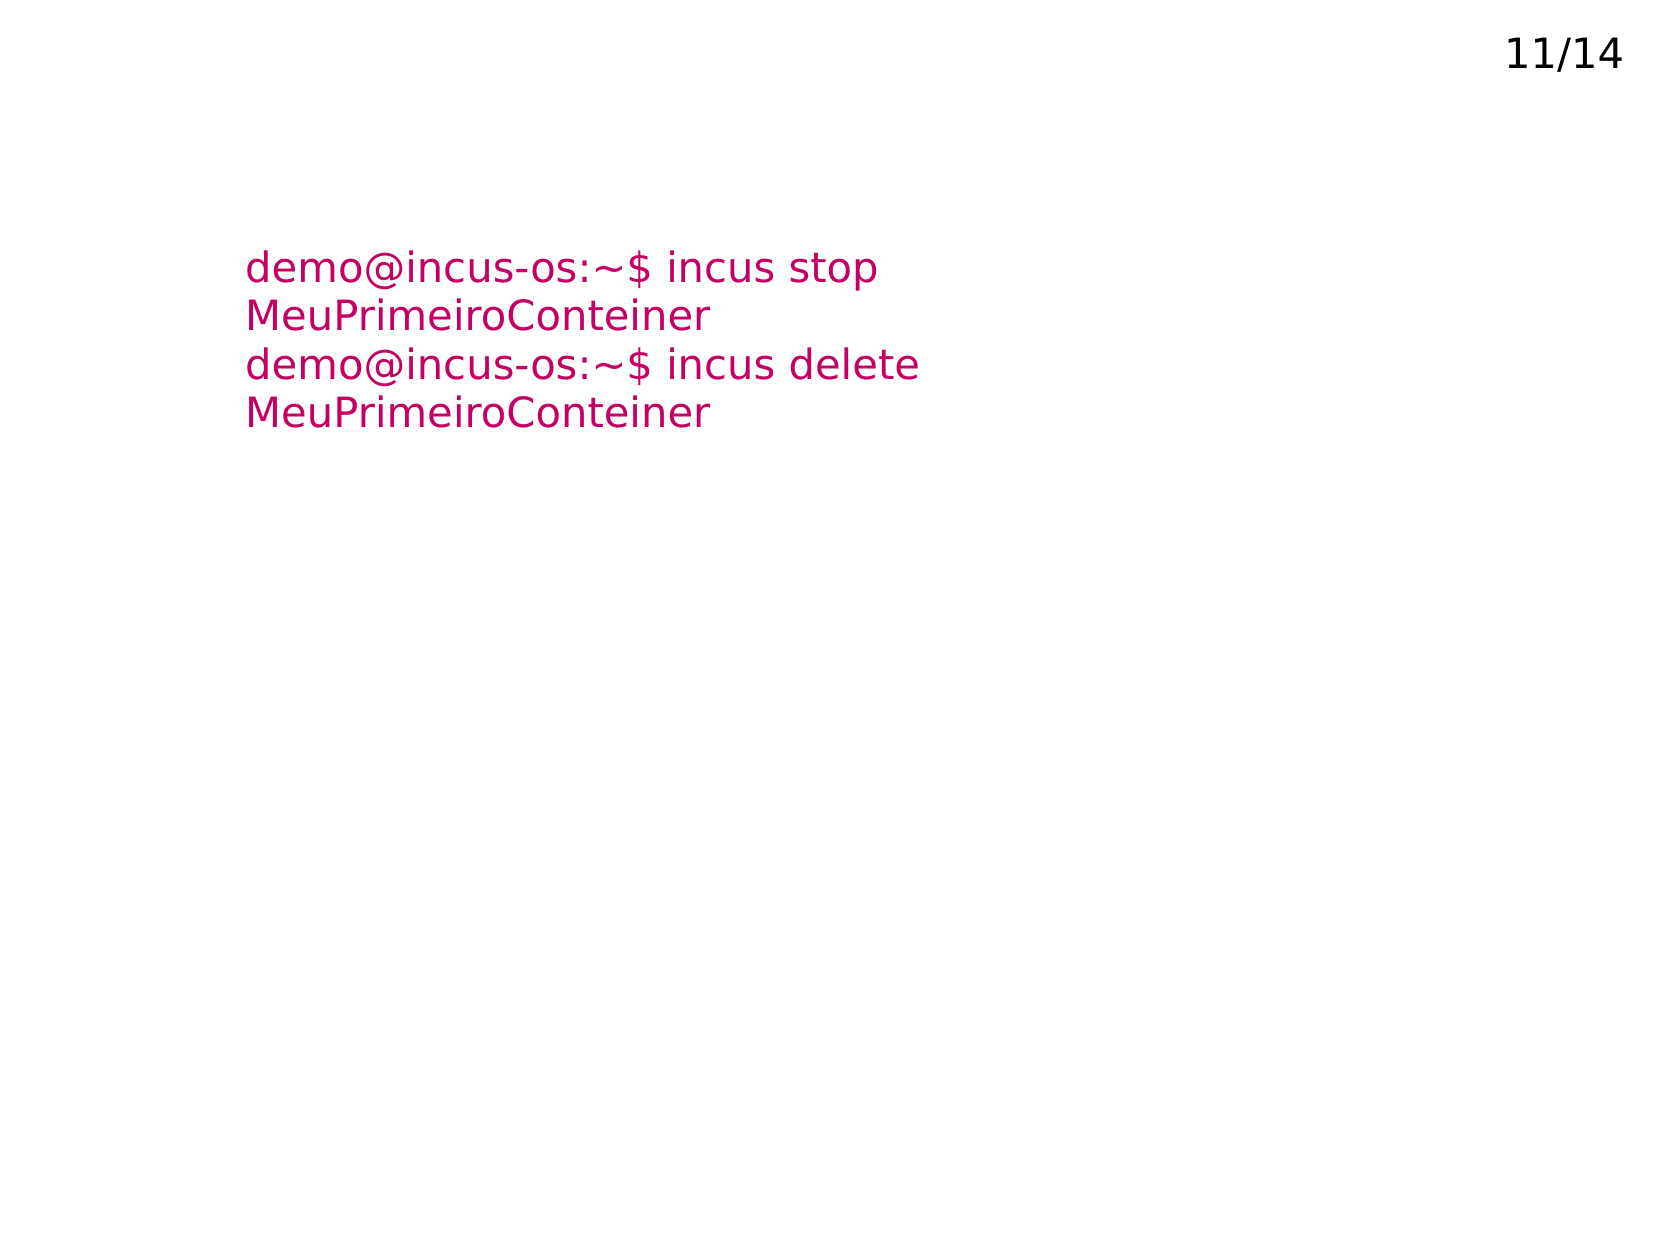

#
11
demo@incus-os:~$ incus stop MeuPrimeiroConteiner
demo@incus-os:~$ incus delete MeuPrimeiroConteiner